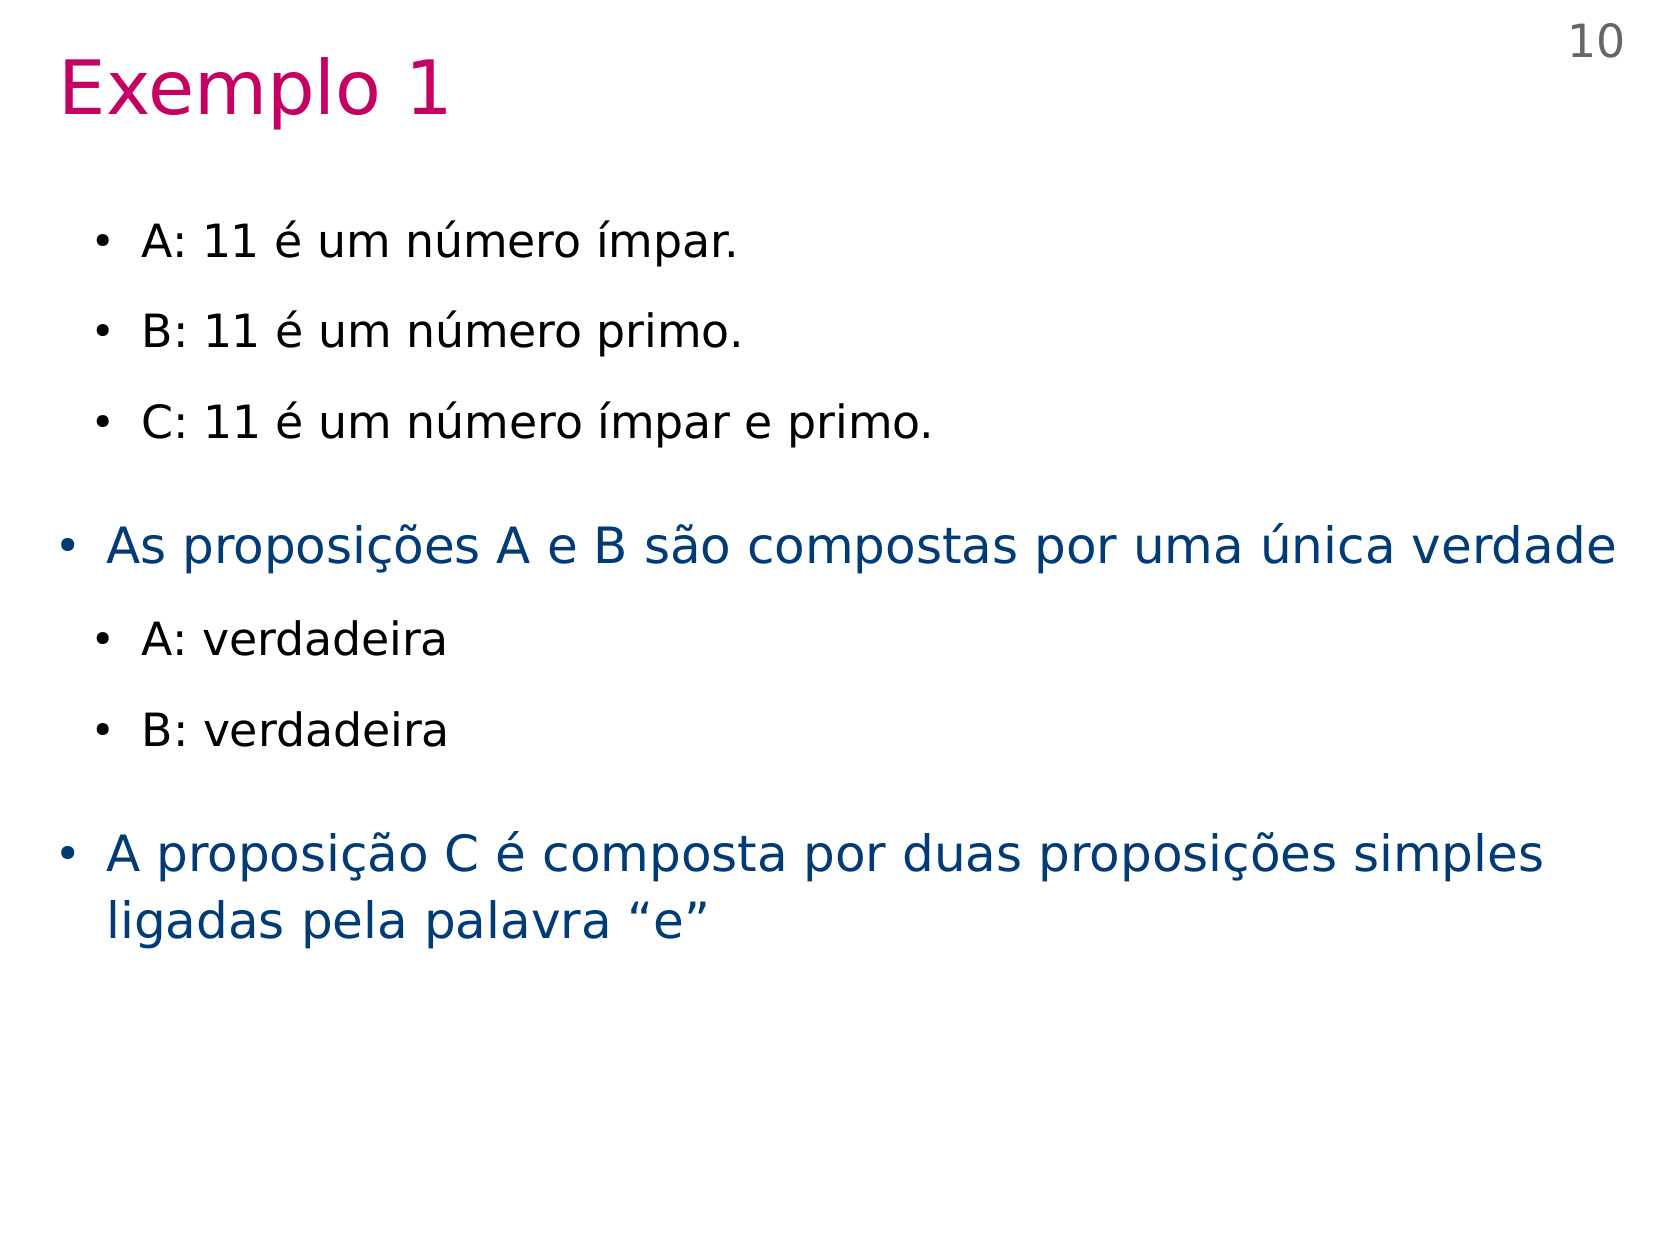

10
# Exemplo 1
A: 11 é um número ímpar.
B: 11 é um número primo.
C: 11 é um número ímpar e primo.
As proposições A e B são compostas por uma única verdade
A: verdadeira
B: verdadeira
A proposição C é composta por duas proposições simples ligadas pela palavra “e”